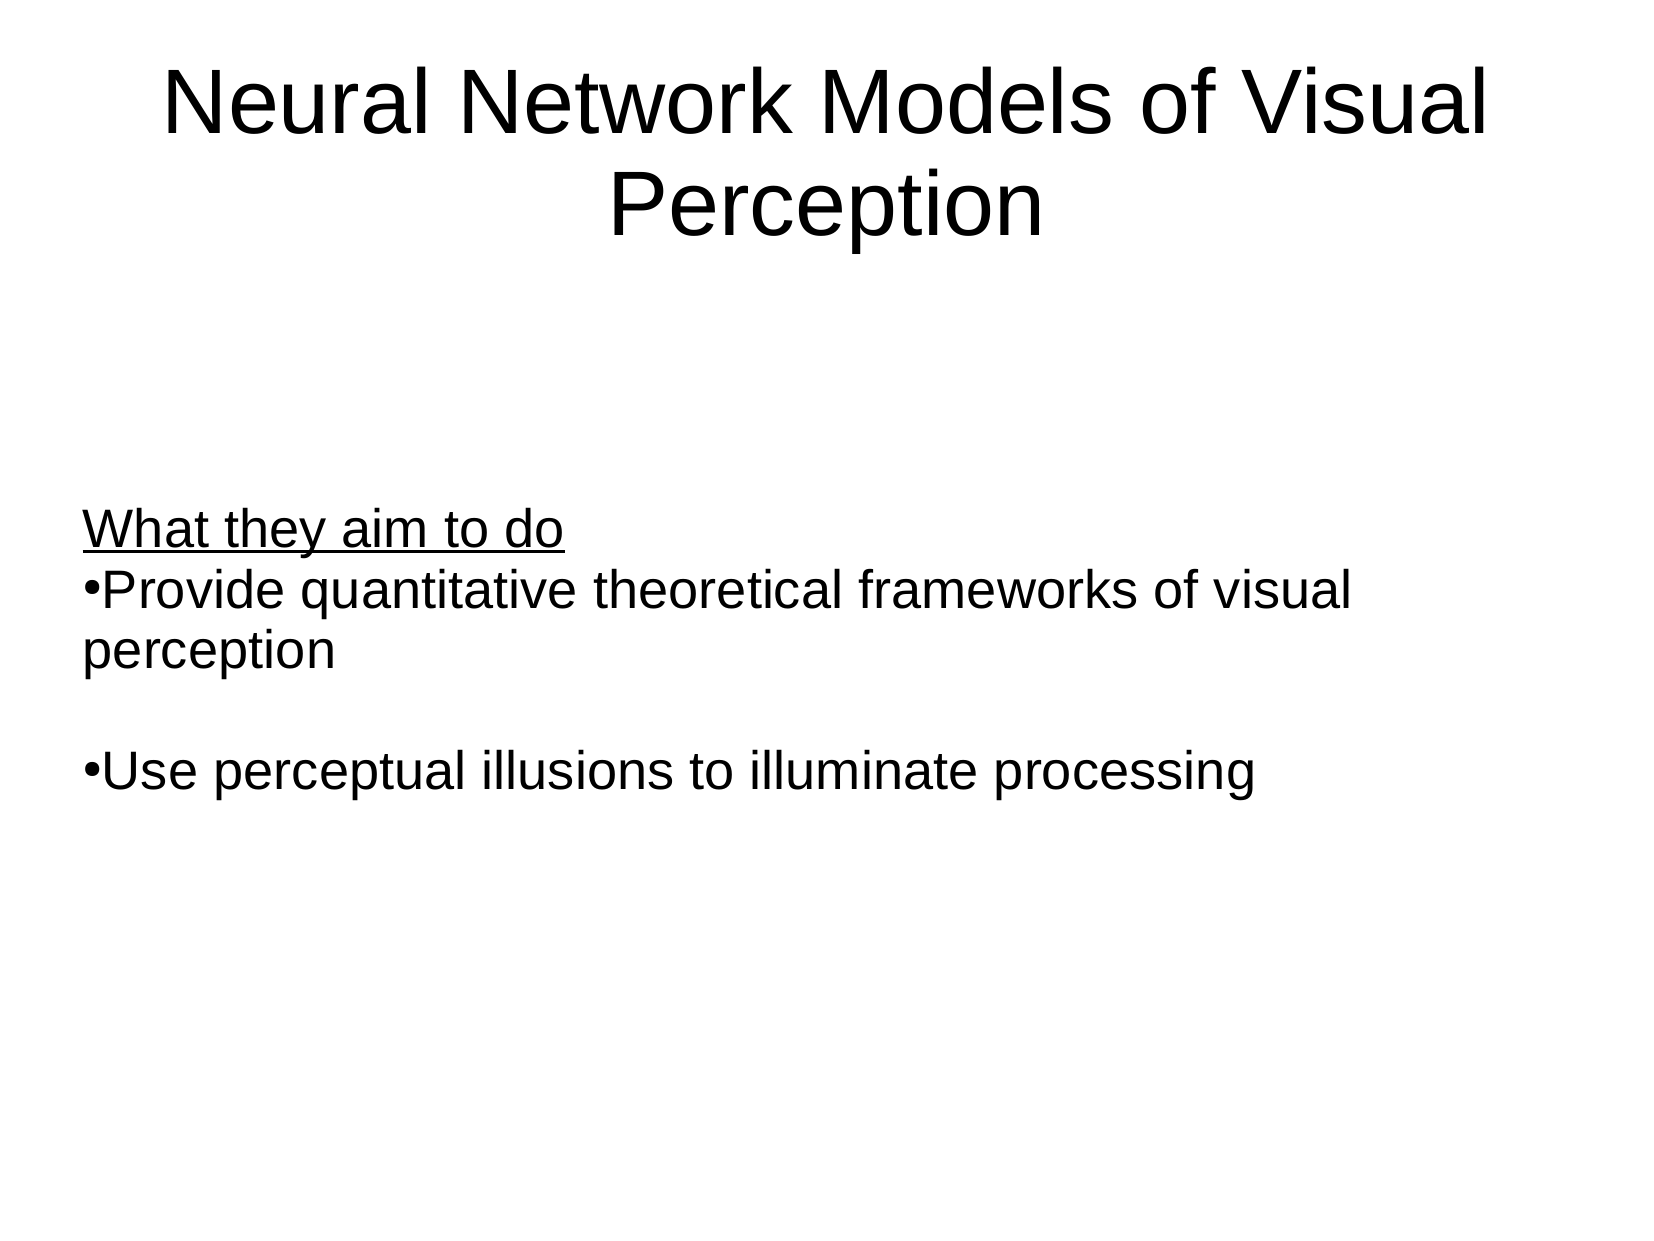

# Neural Network Models of Visual Perception
What they aim to do
Provide quantitative theoretical frameworks of visual perception
Use perceptual illusions to illuminate processing